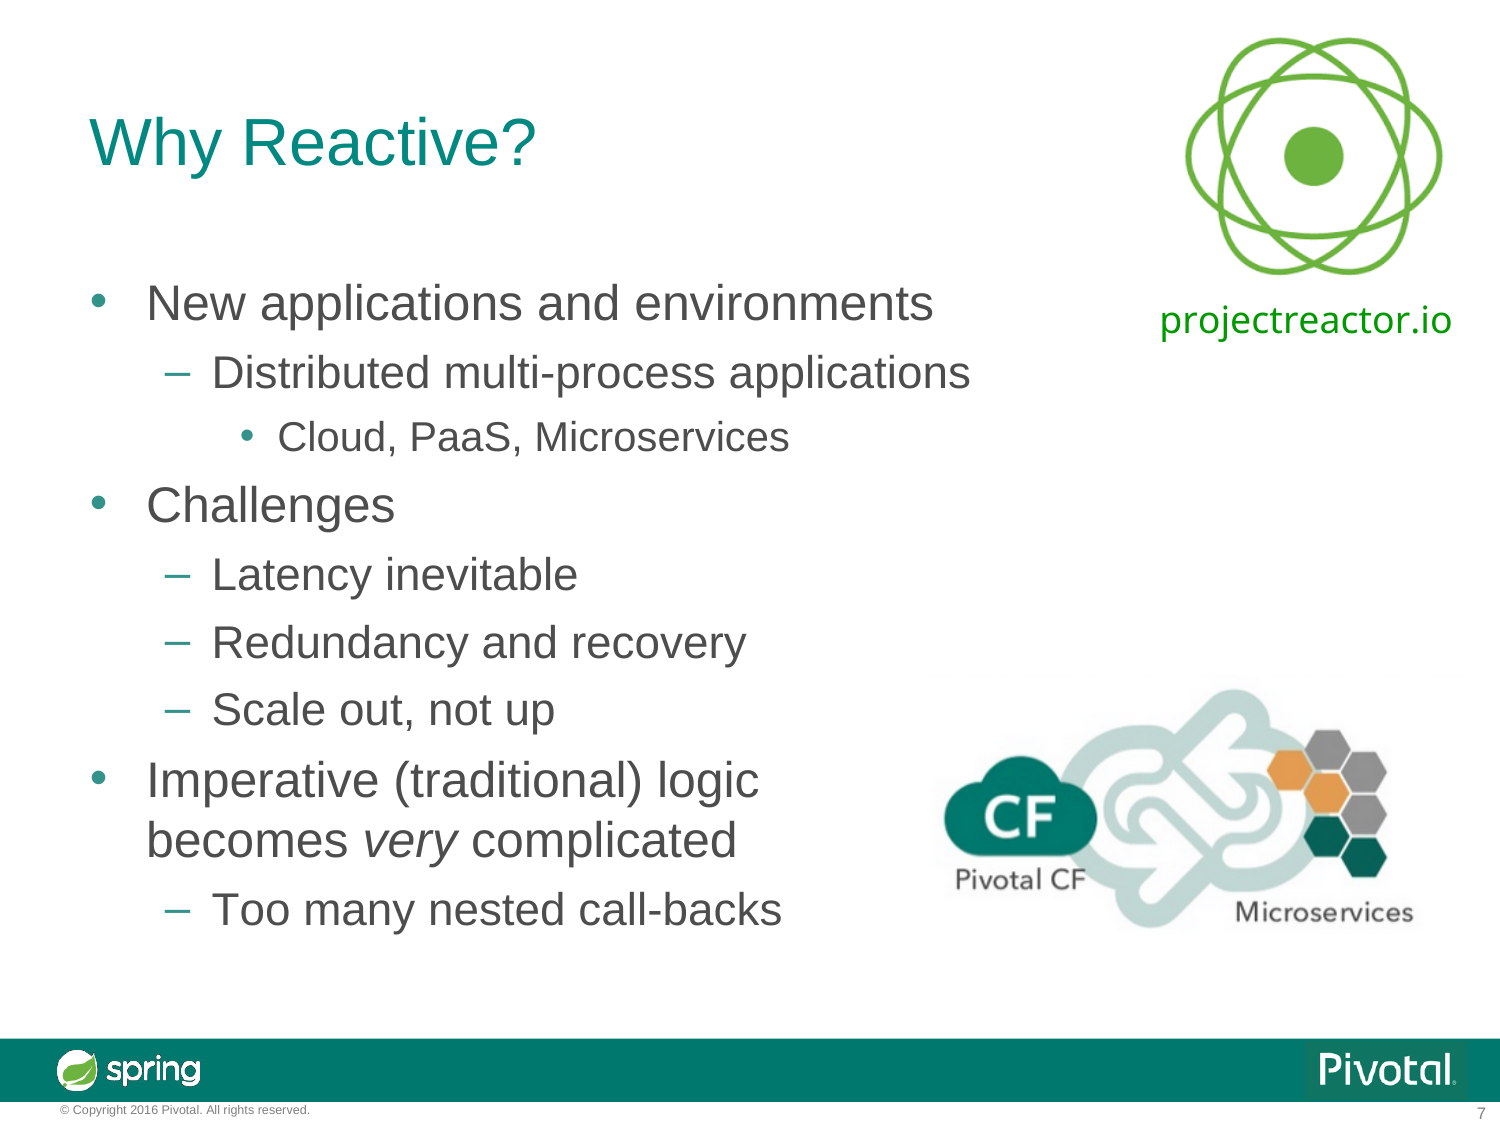

# Why Reactive?
New applications and environments
Distributed multi-process applications
Cloud, PaaS, Microservices
Challenges
Latency inevitable
Redundancy and recovery
Scale out, not up
Imperative (traditional) logic
becomes very complicated
Too many nested call-backs
projectreactor.io